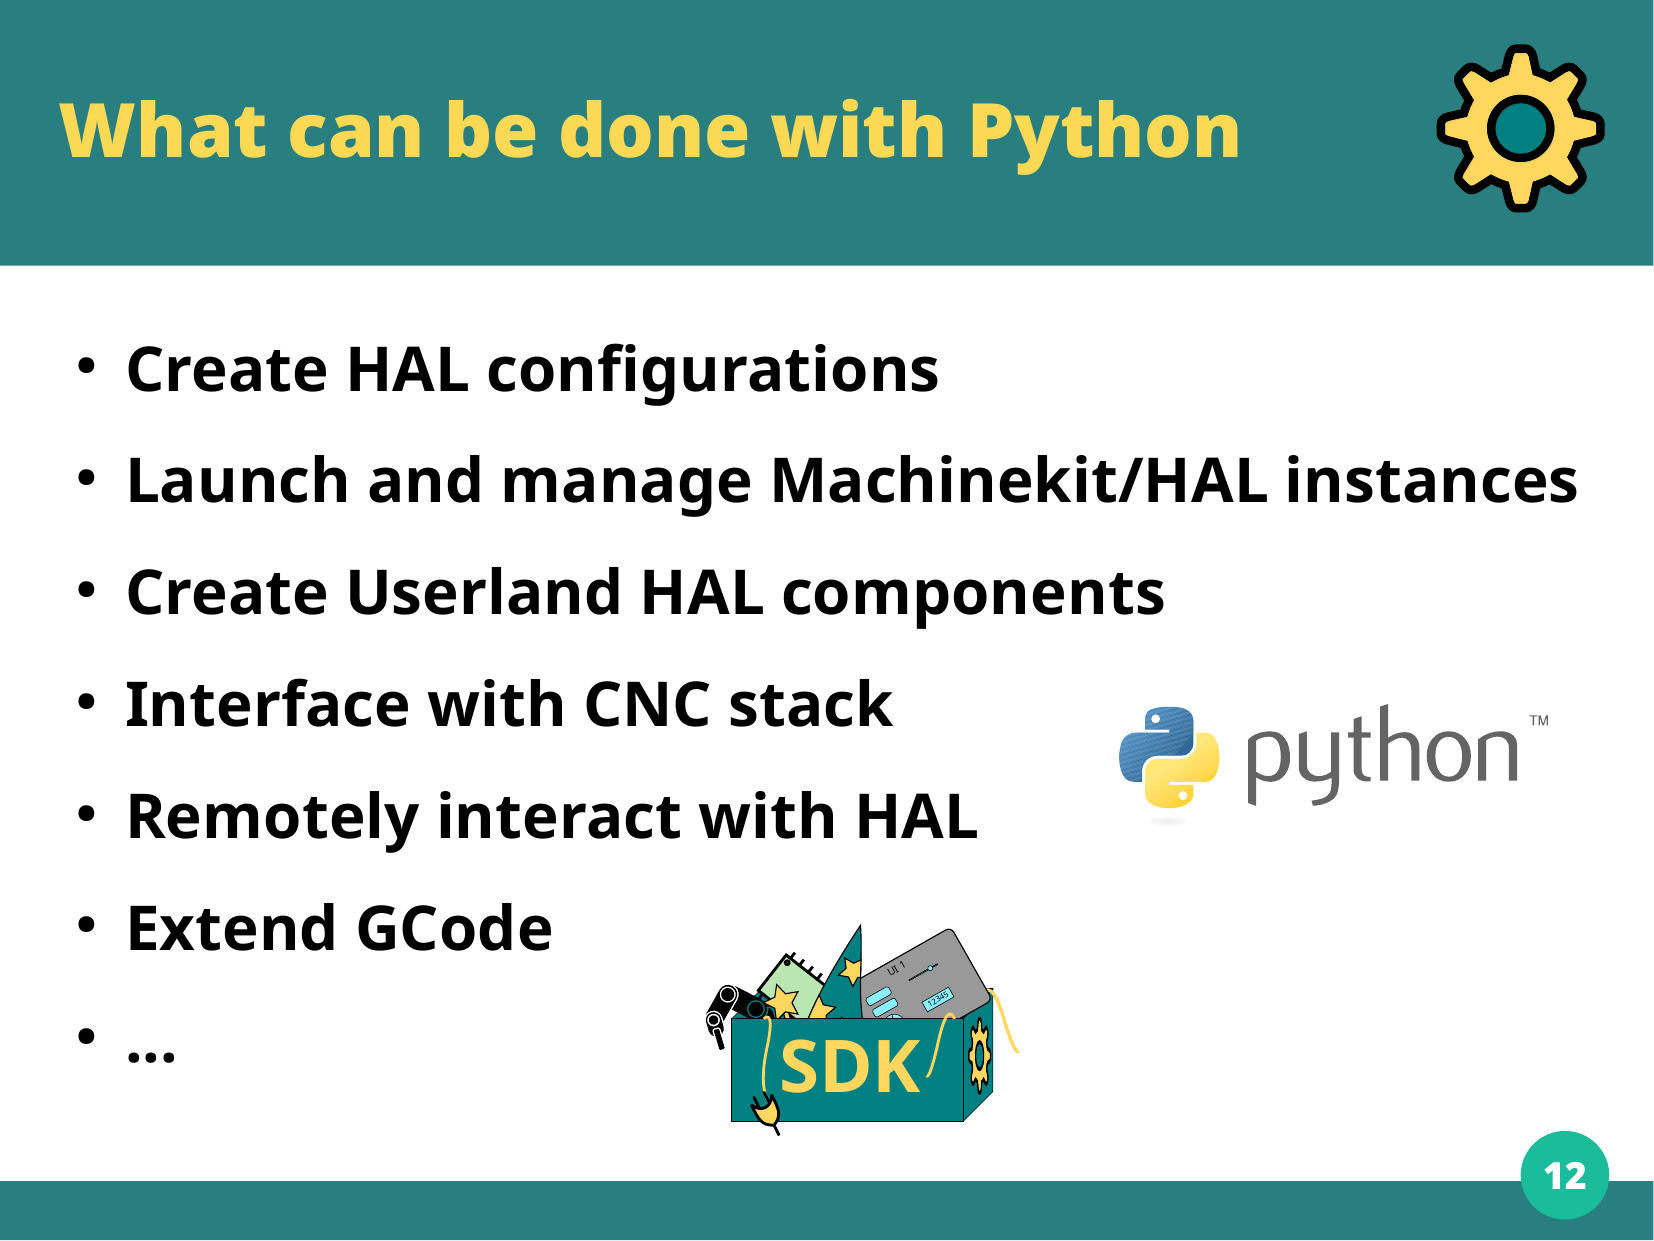

# What can be done with Python
Create HAL configurations
Launch and manage Machinekit/HAL instances
Create Userland HAL components
Interface with CNC stack
Remotely interact with HAL
Extend GCode
...
12